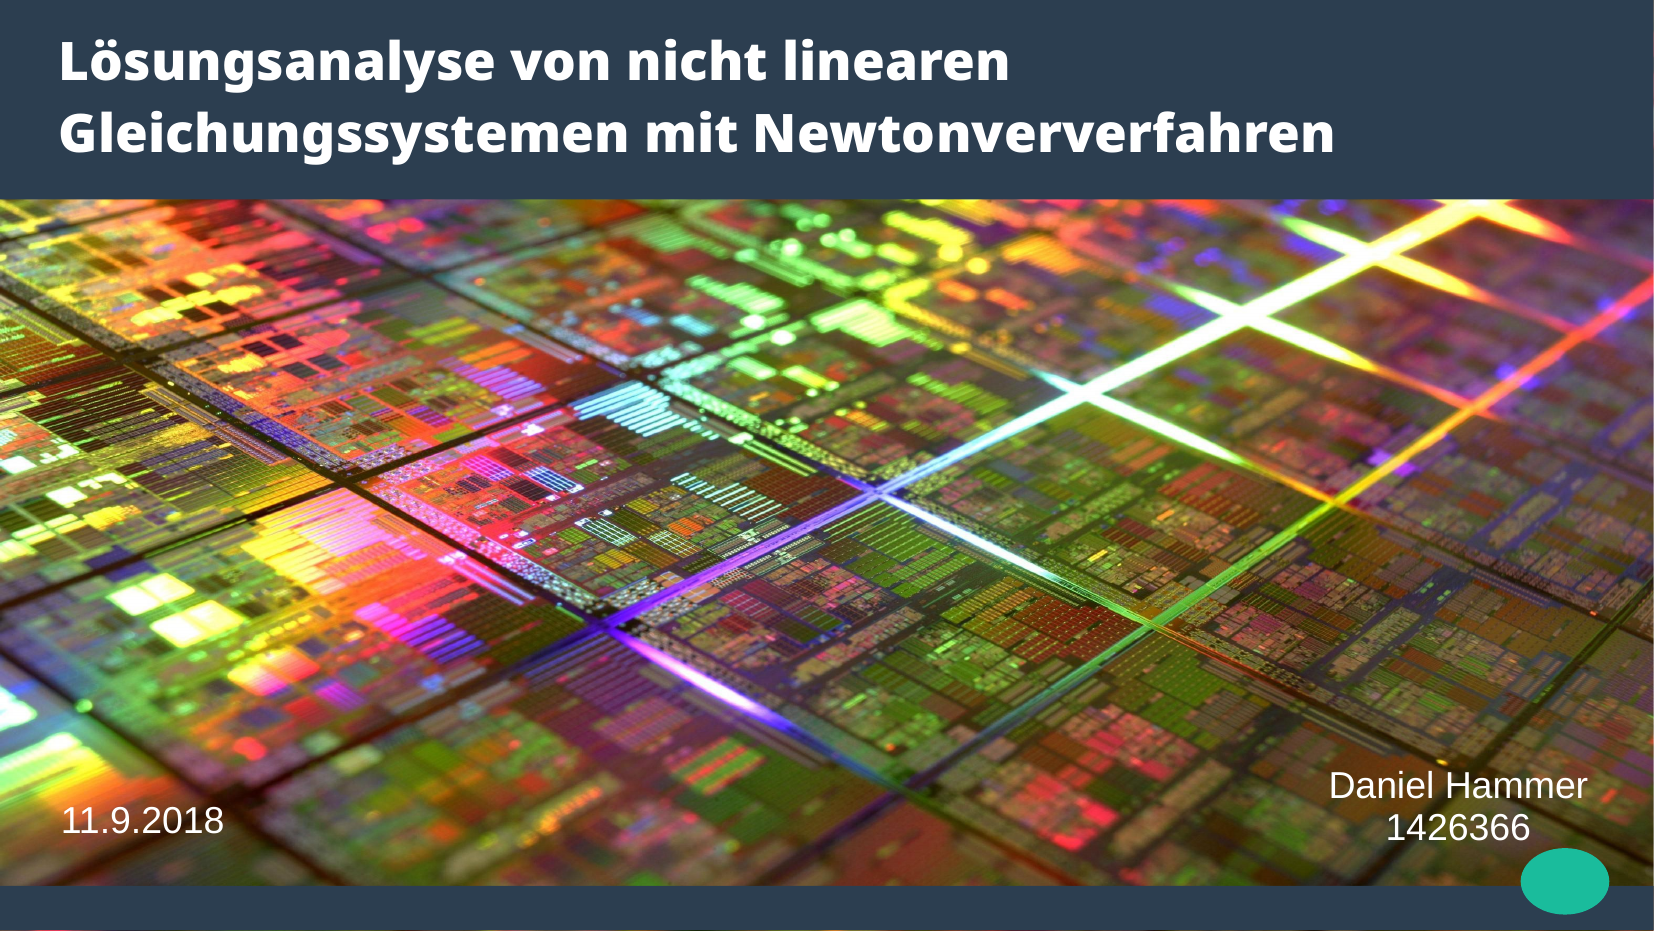

# Lösungsanalyse von nicht linearen Gleichungssystemen mit Newtonververfahren
Daniel Hammer 1426366
11.9.2018